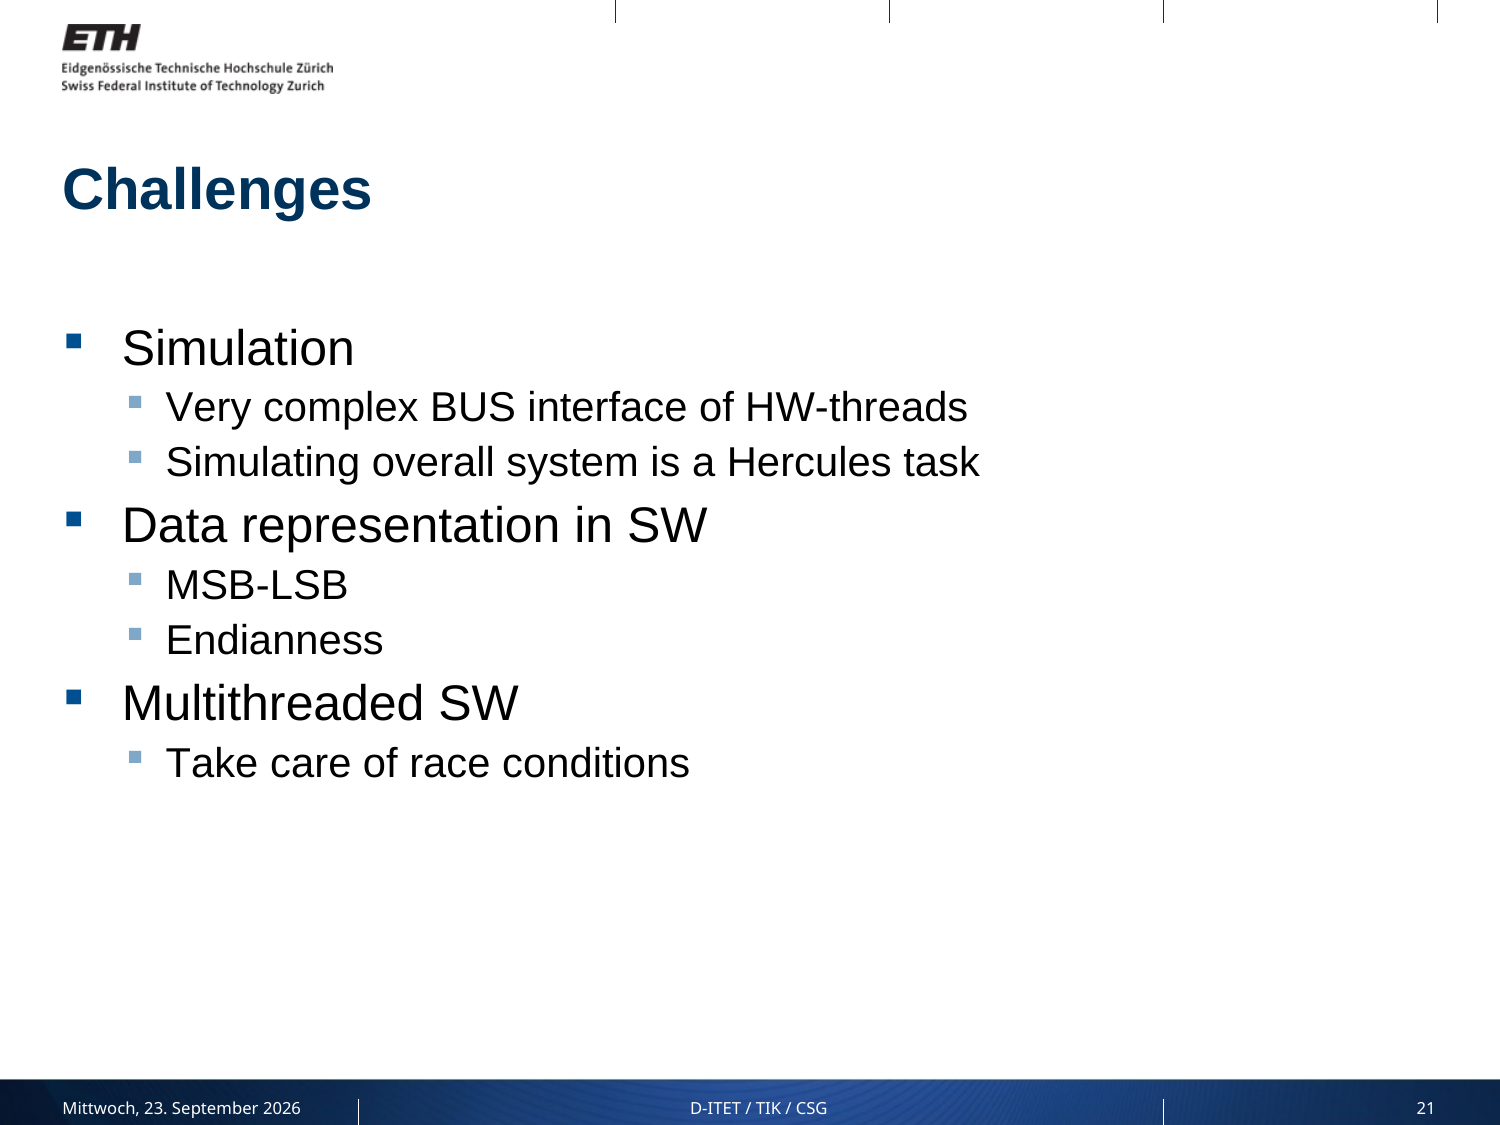

# Challenges
Simulation
Very complex BUS interface of HW-threads
Simulating overall system is a Hercules task
Data representation in SW
MSB-LSB
Endianness
Multithreaded SW
Take care of race conditions
21